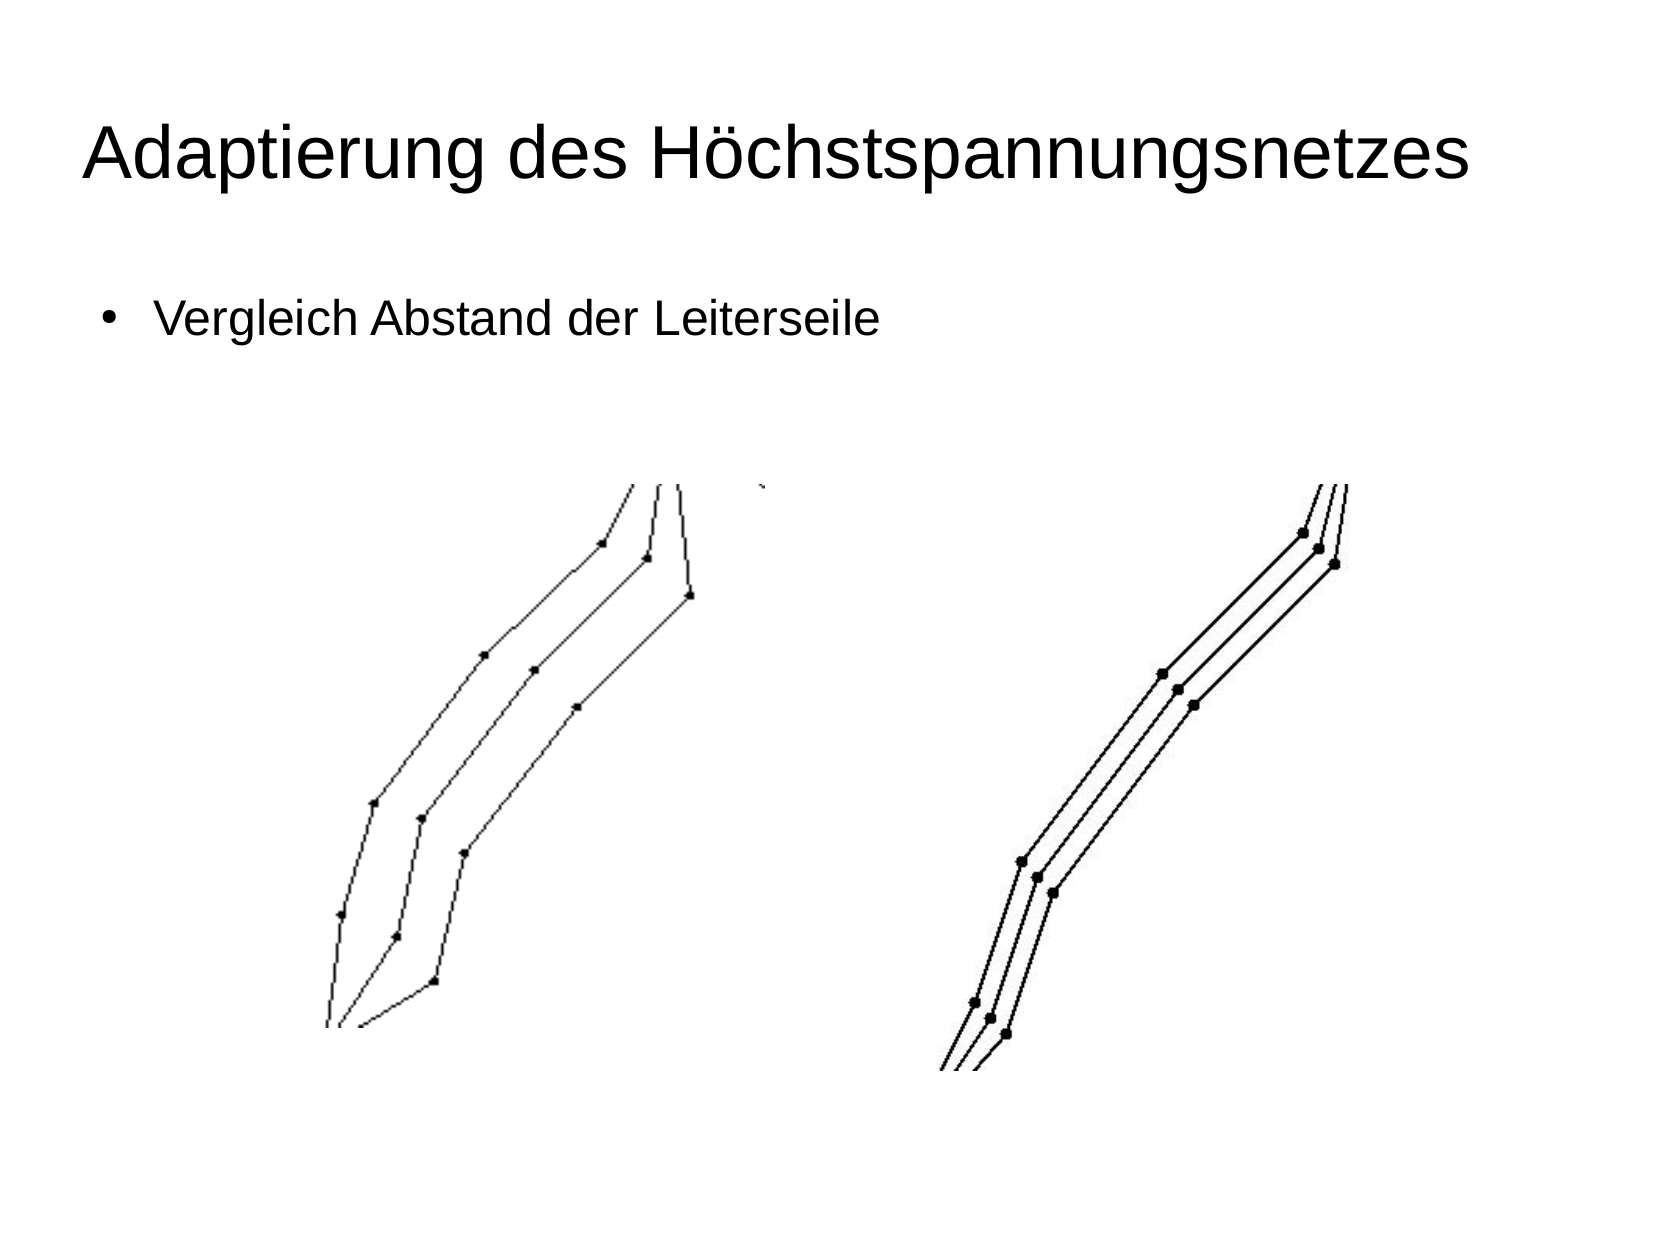

# Adaptierung des Höchstspannungsnetzes
Vergleich Abstand der Leiterseile